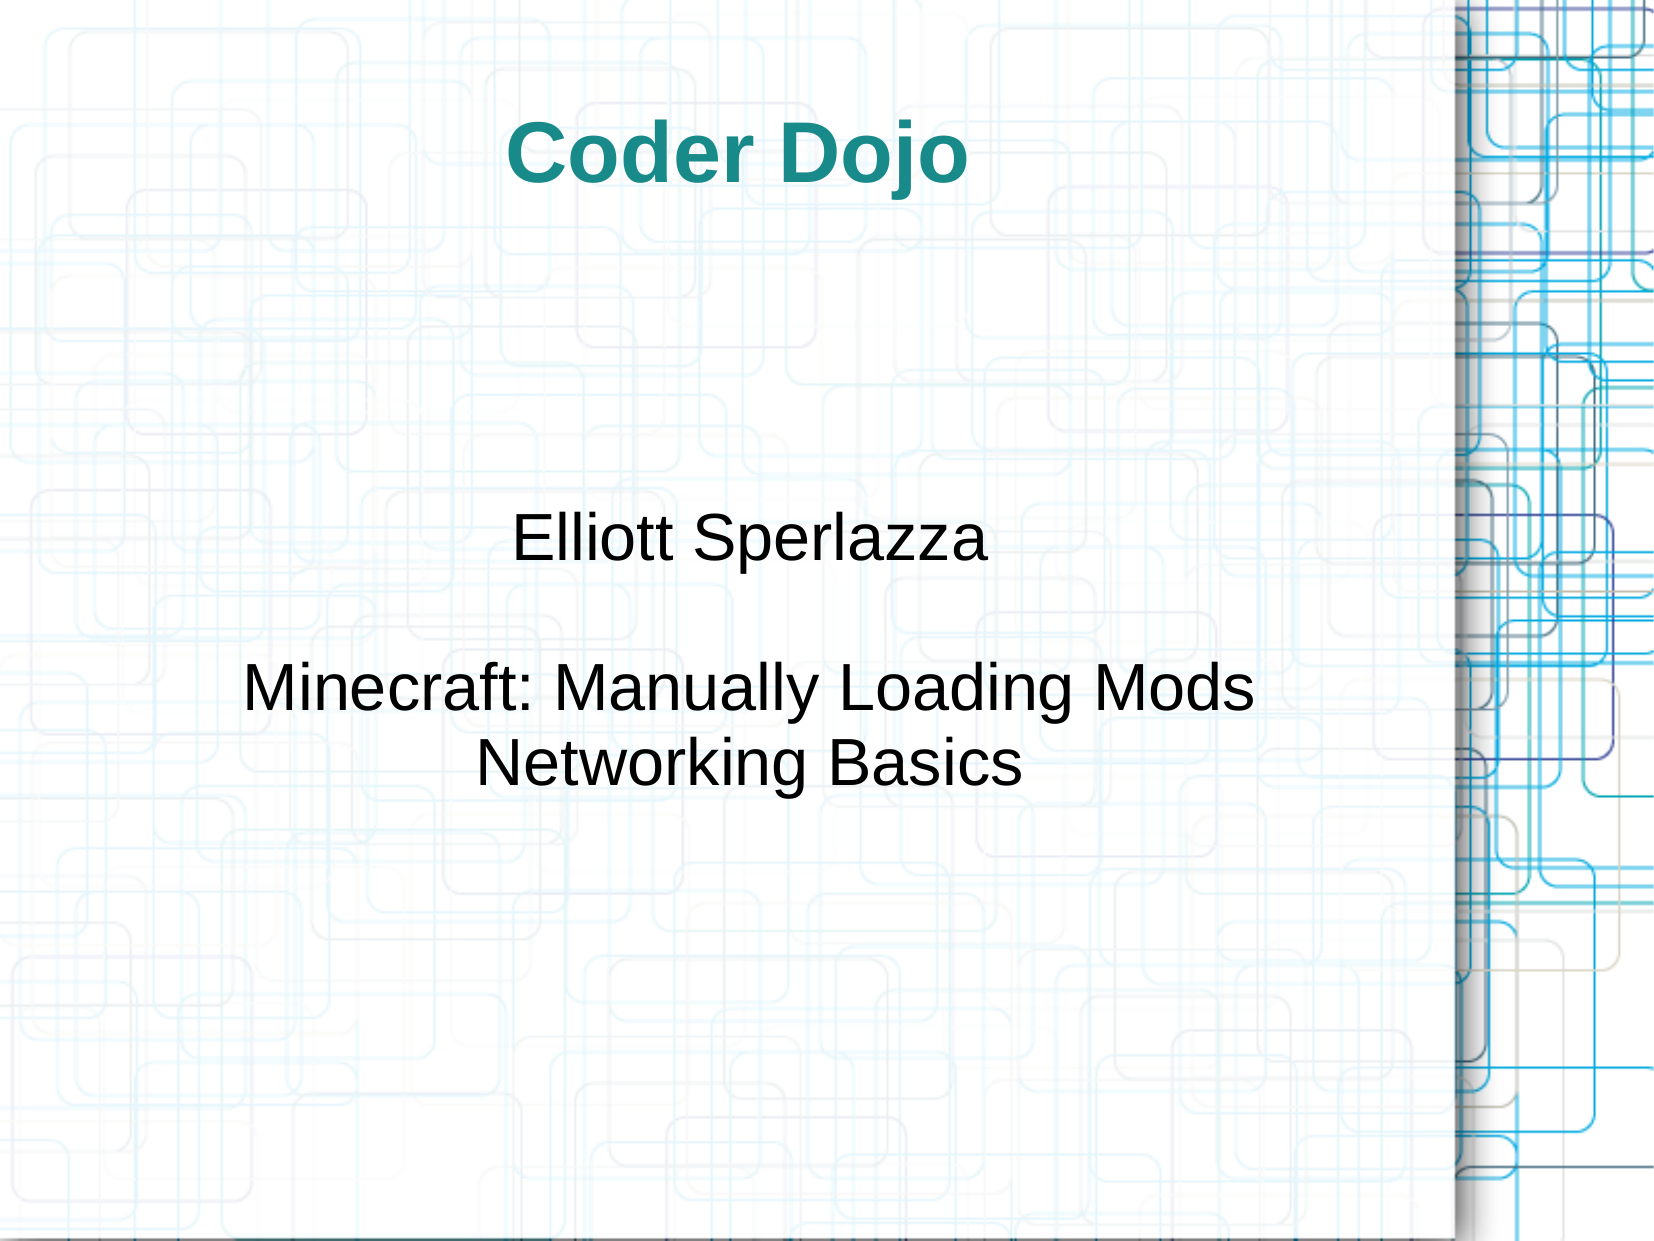

# Coder Dojo
Elliott Sperlazza
Minecraft: Manually Loading Mods
Networking Basics